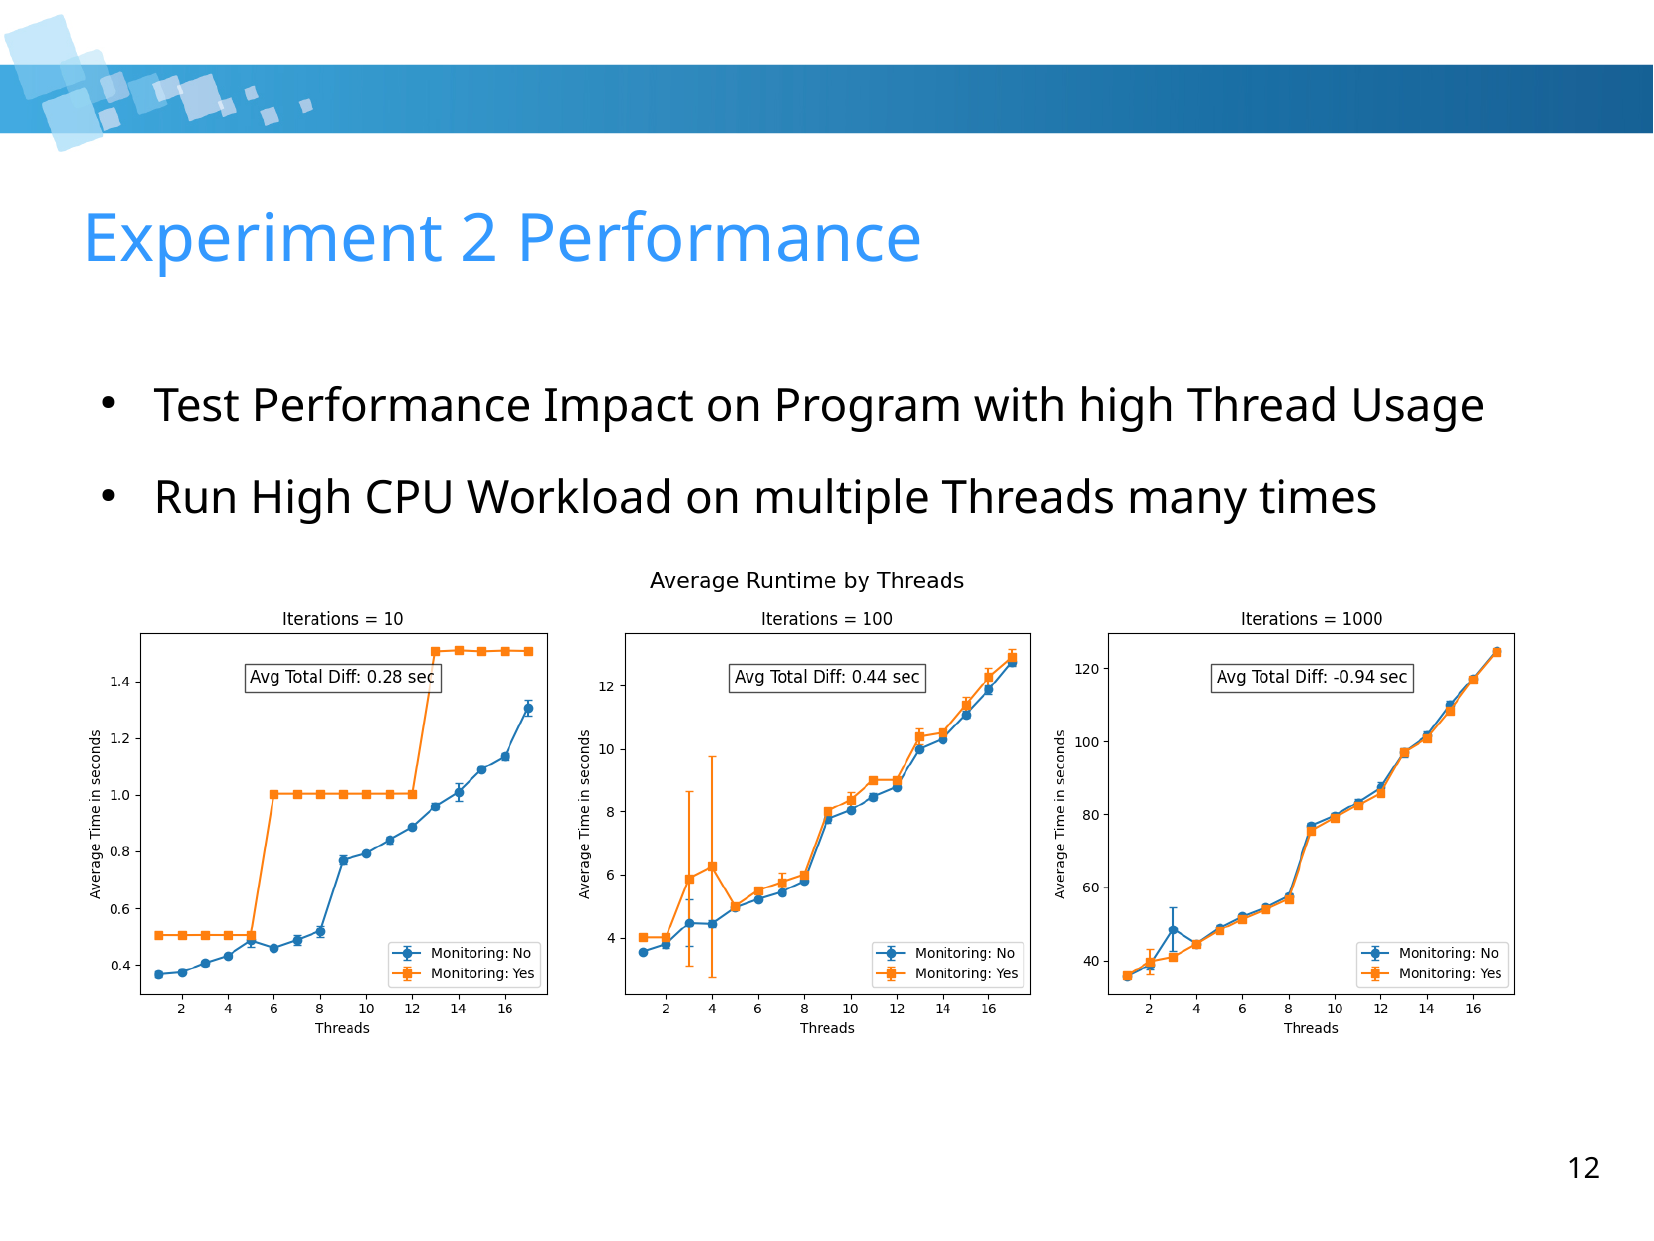

# Experiment 2 Performance
Test Performance Impact on Program with high Thread Usage
Run High CPU Workload on multiple Threads many times
12